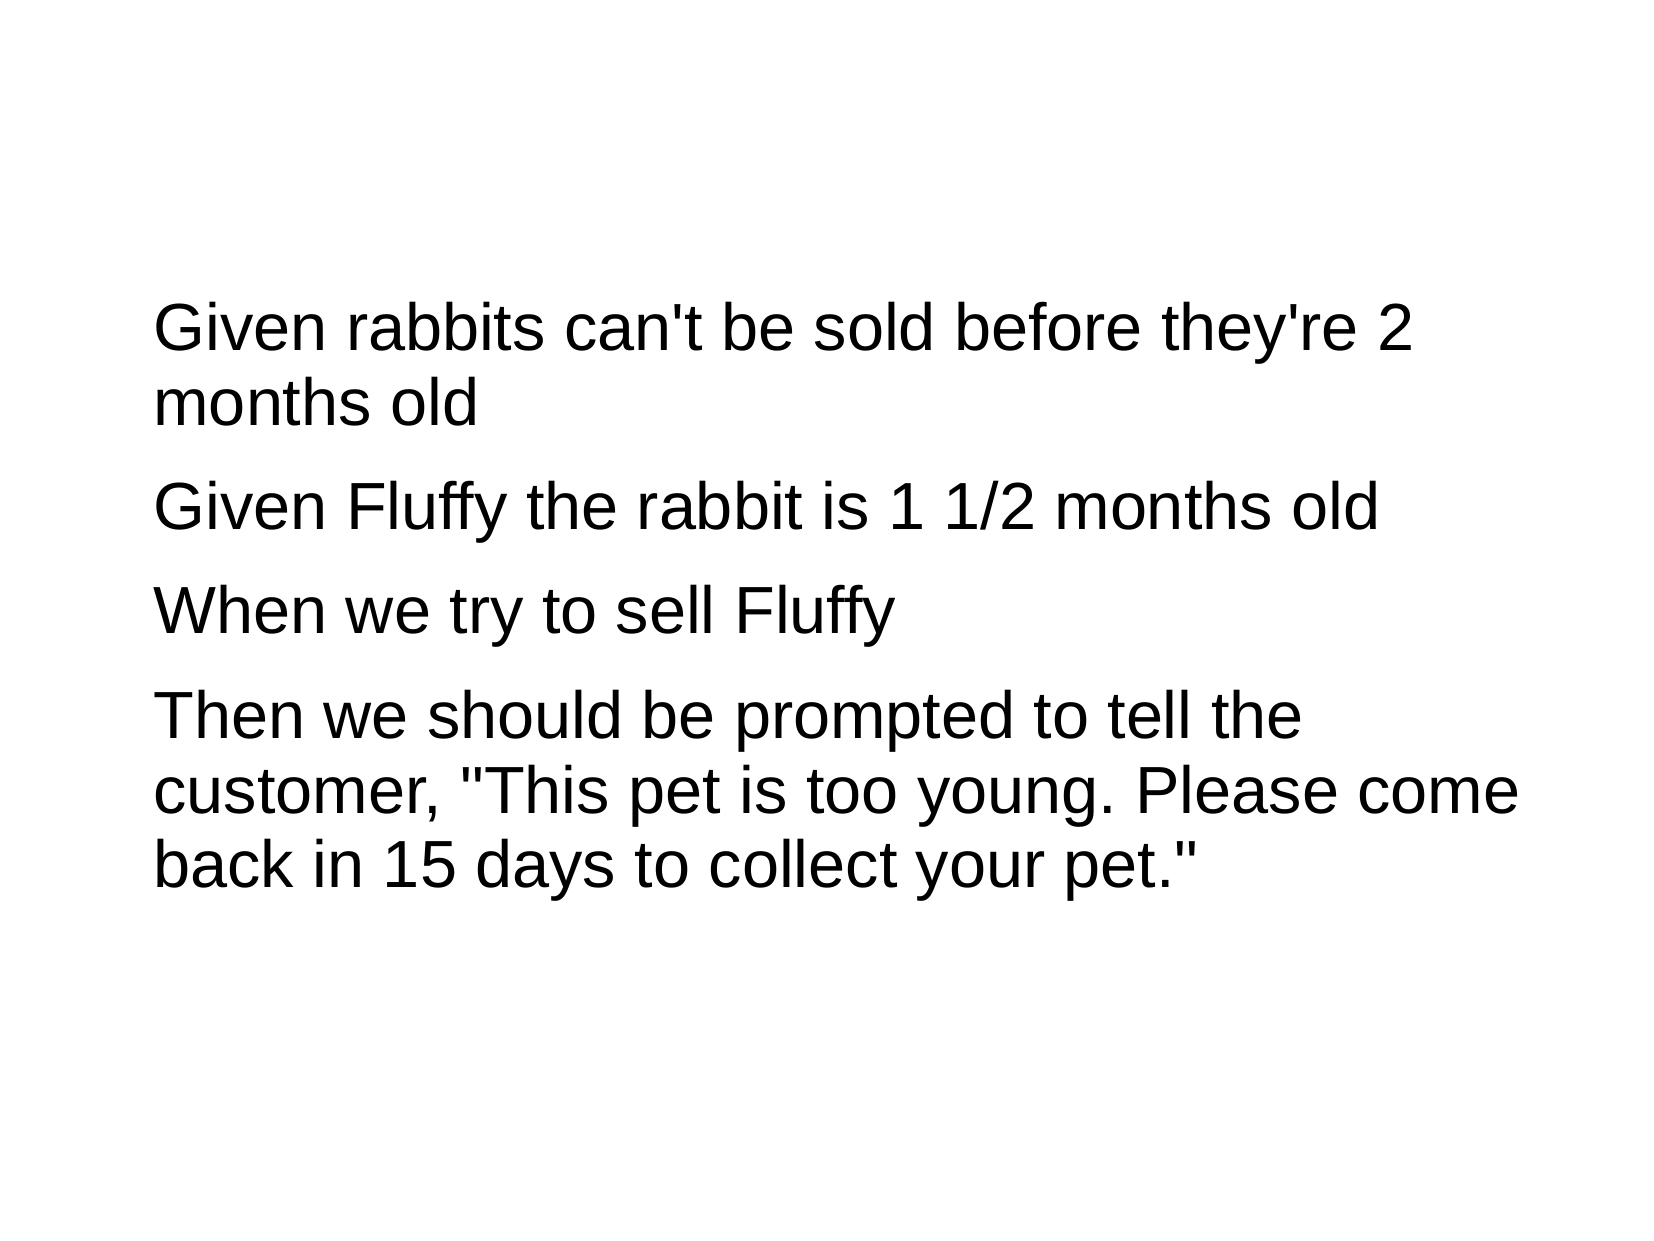

#
Given rabbits can't be sold before they're 2 months old
Given Fluffy the rabbit is 1 1/2 months old
When we try to sell Fluffy
Then we should be prompted to tell the customer, "This pet is too young. Please come back in 15 days to collect your pet."